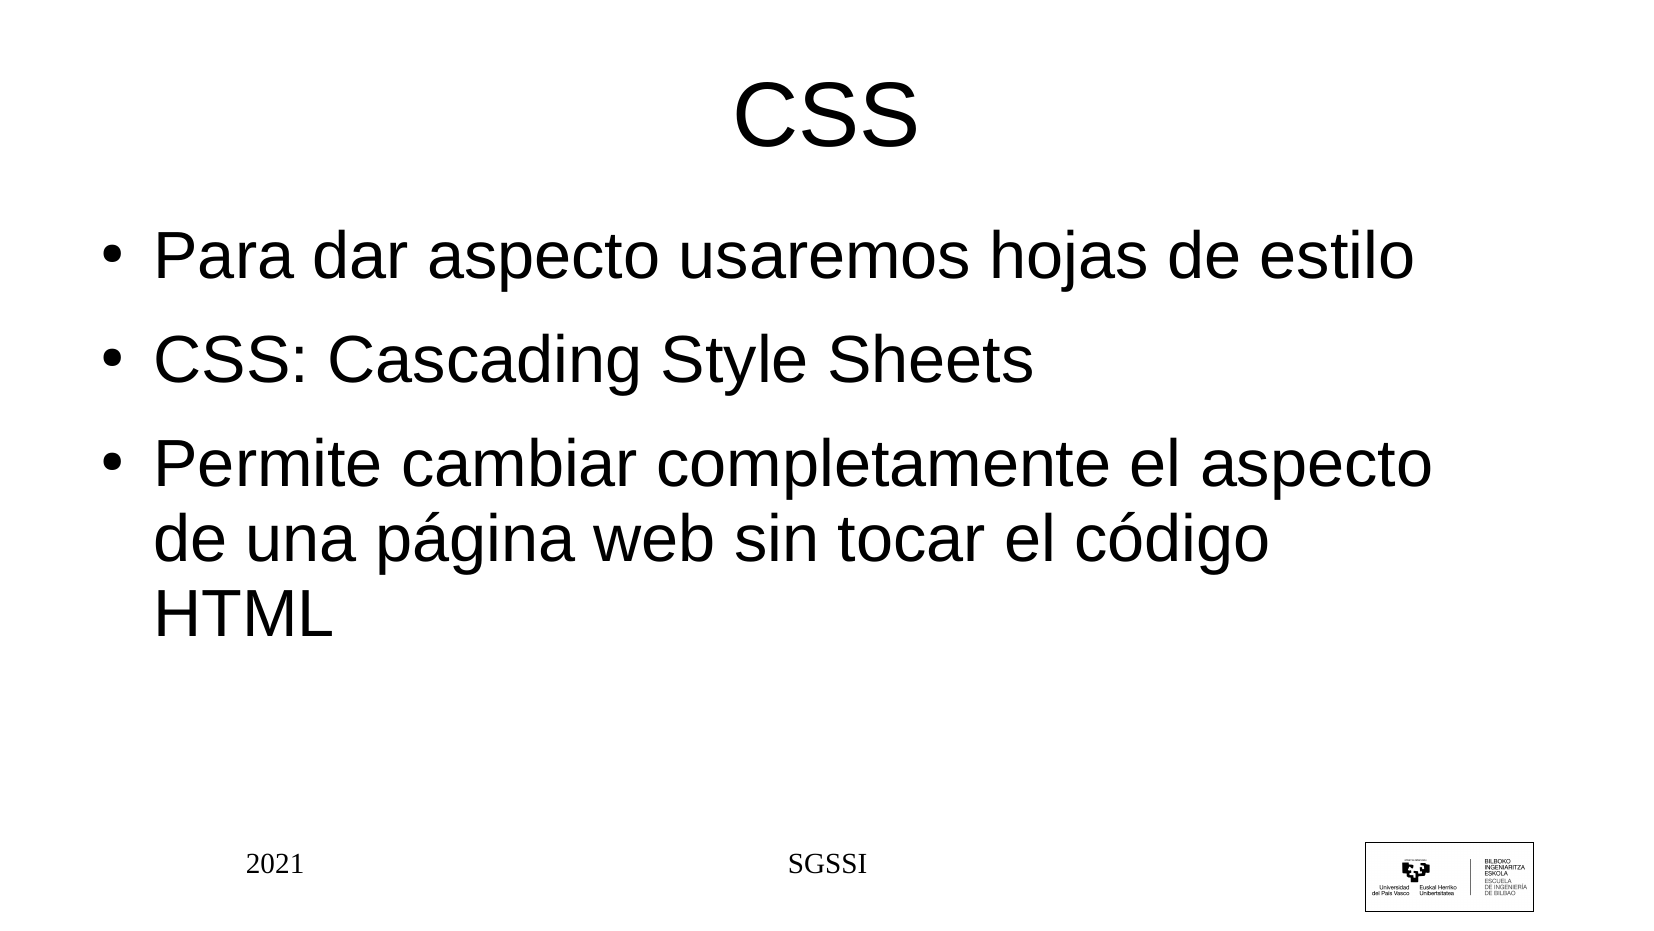

# CSS
Para dar aspecto usaremos hojas de estilo
CSS: Cascading Style Sheets
Permite cambiar completamente el aspecto de una página web sin tocar el código HTML